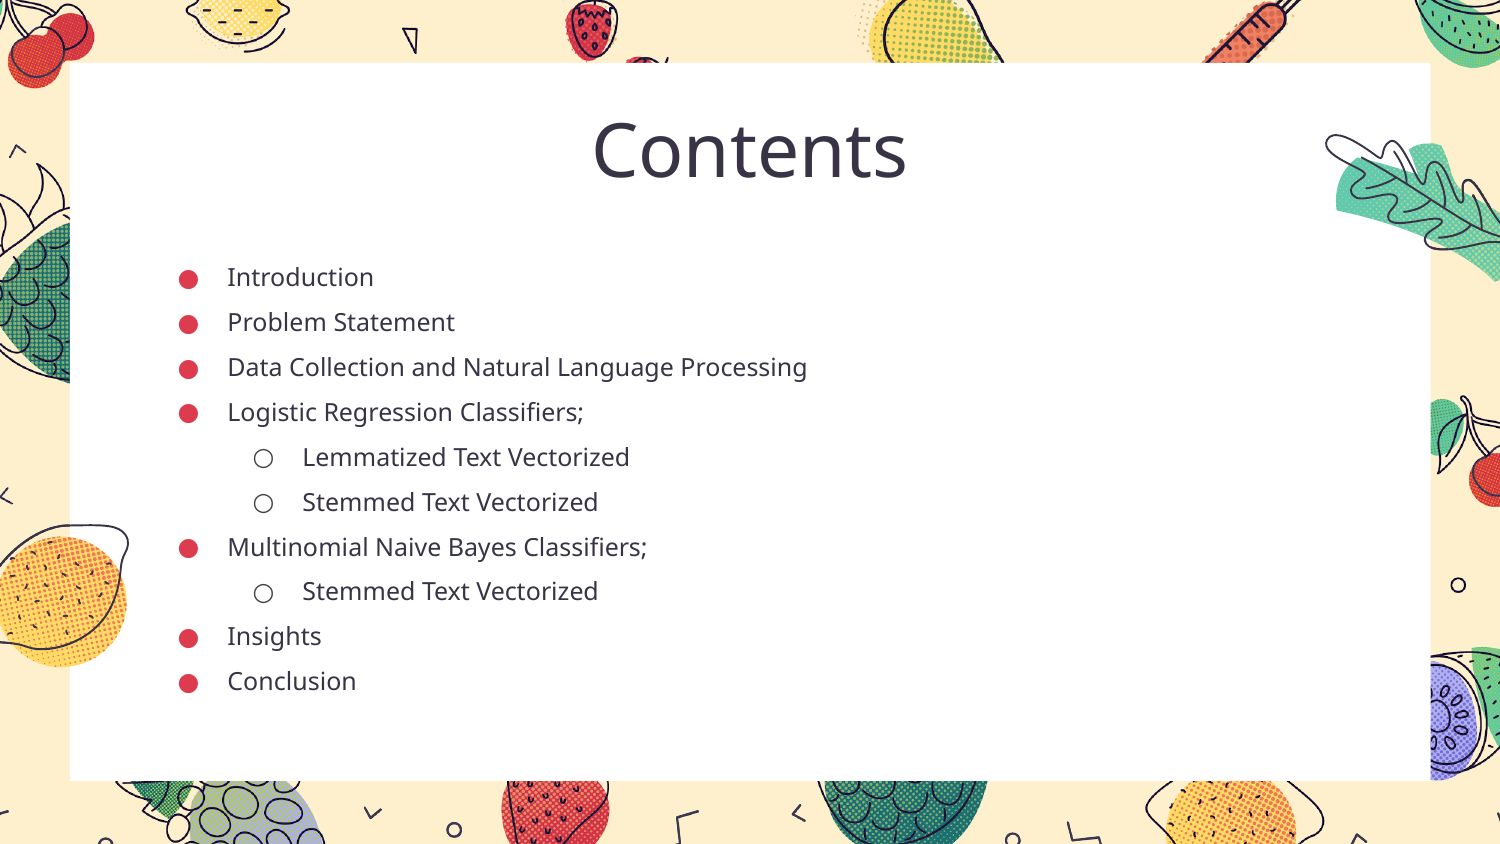

# Contents
Introduction
Problem Statement
Data Collection and Natural Language Processing
Logistic Regression Classifiers;
Lemmatized Text Vectorized
Stemmed Text Vectorized
Multinomial Naive Bayes Classifiers;
Stemmed Text Vectorized
Insights
Conclusion